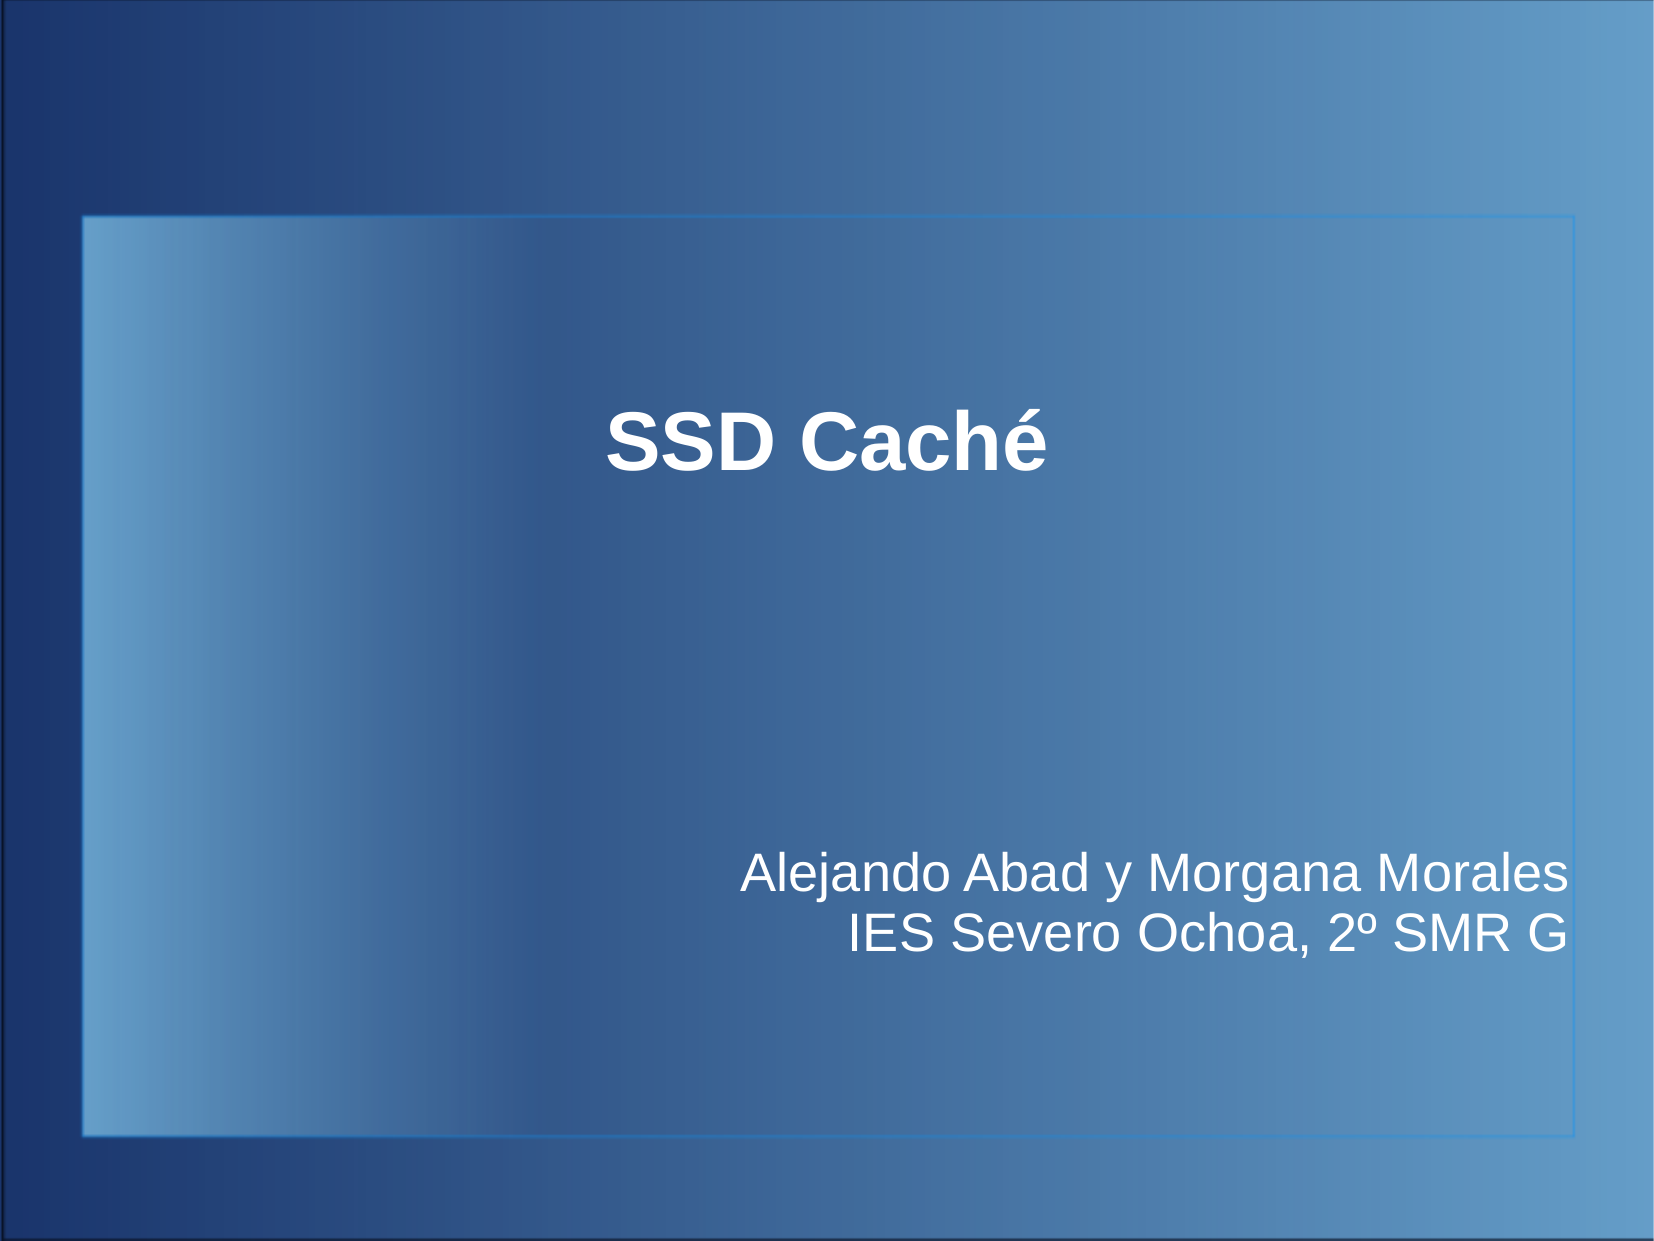

# SSD Caché
Alejando Abad y Morgana Morales
IES Severo Ochoa, 2º SMR G